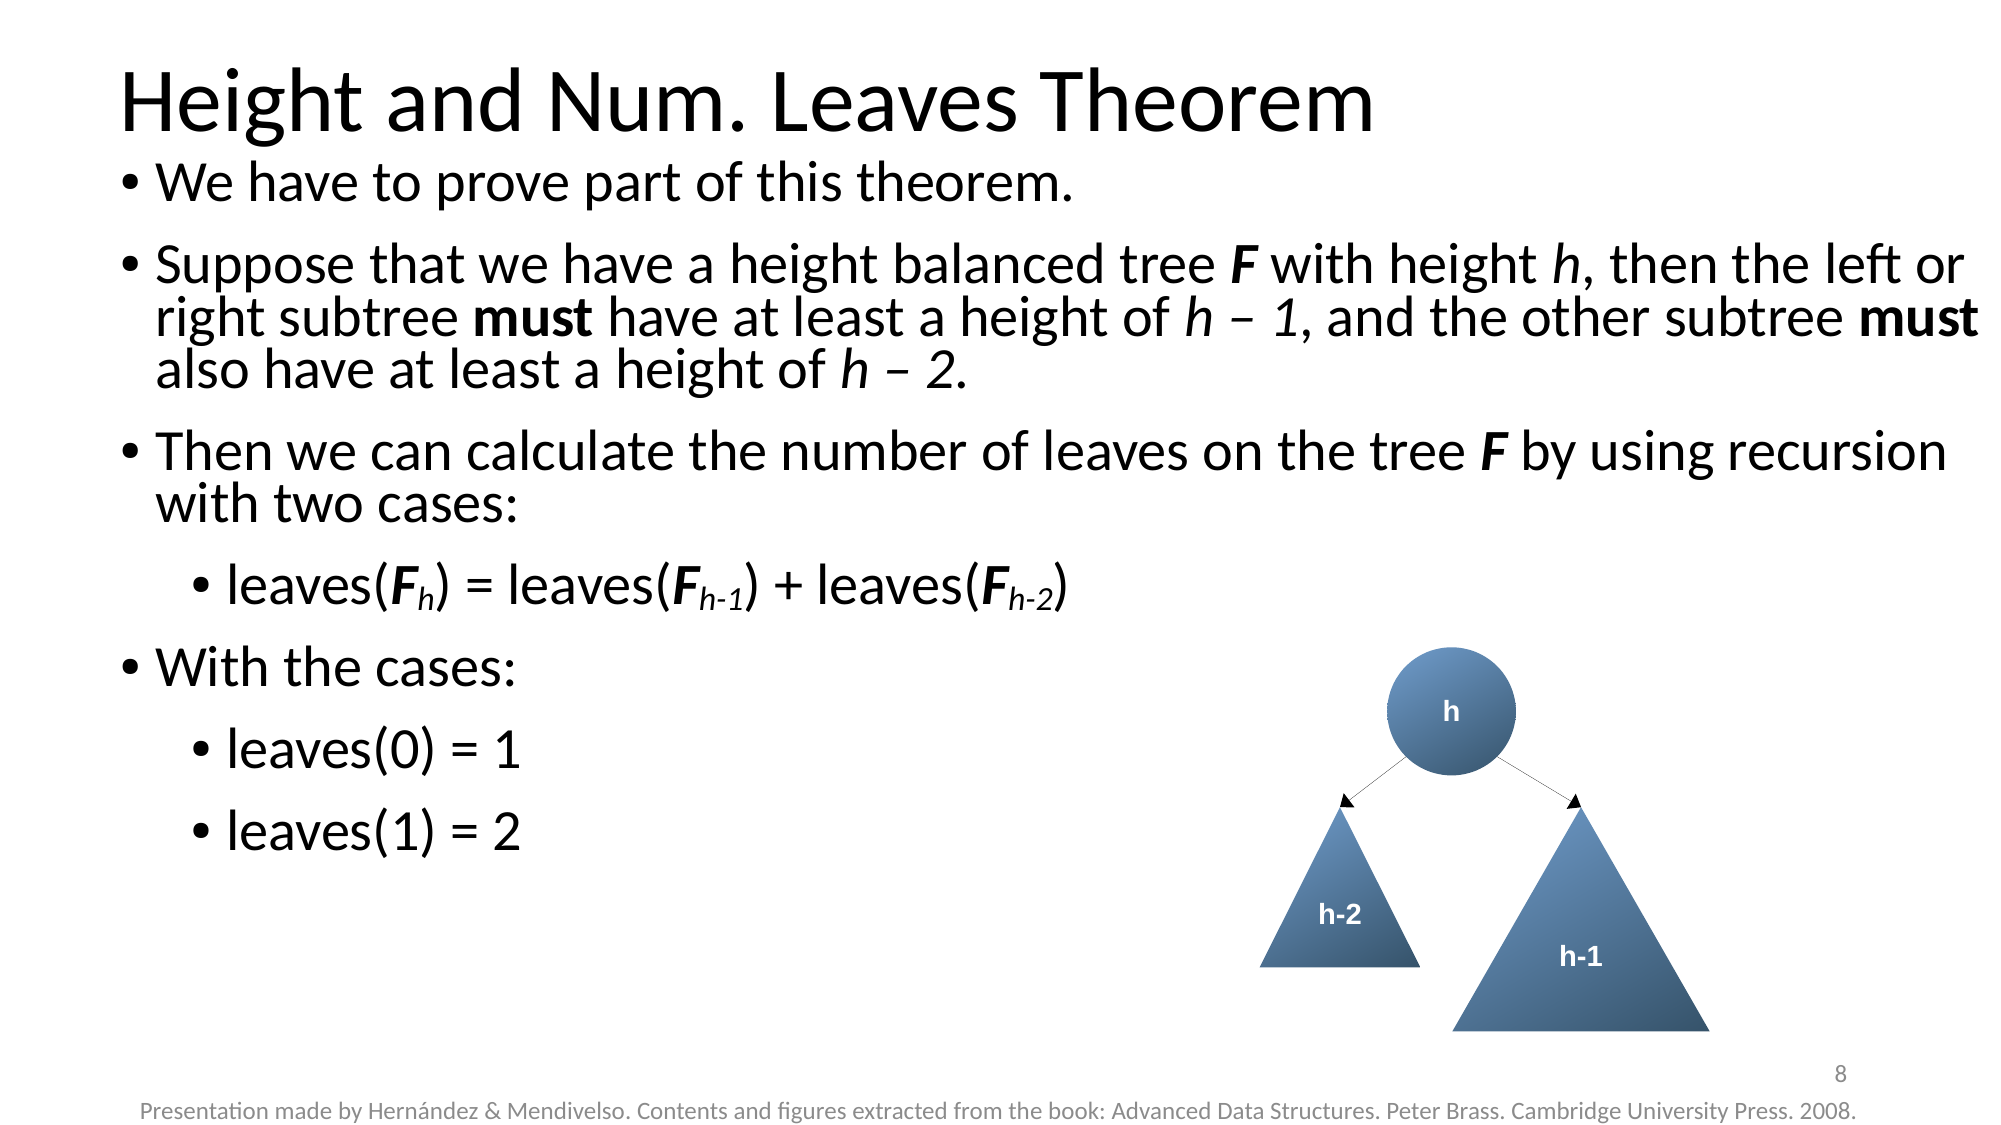

# Height and Num. Leaves Theorem
We have to prove part of this theorem.
Suppose that we have a height balanced tree F with height h, then the left or right subtree must have at least a height of h – 1, and the other subtree must also have at least a height of h – 2.
Then we can calculate the number of leaves on the tree F by using recursion with two cases:
leaves(Fh) = leaves(Fh-1) + leaves(Fh-2)
With the cases:
leaves(0) = 1
leaves(1) = 2
h
h-2
h-1
8
Presentation made by Hernández & Mendivelso. Contents and figures extracted from the book: Advanced Data Structures. Peter Brass. Cambridge University Press. 2008.